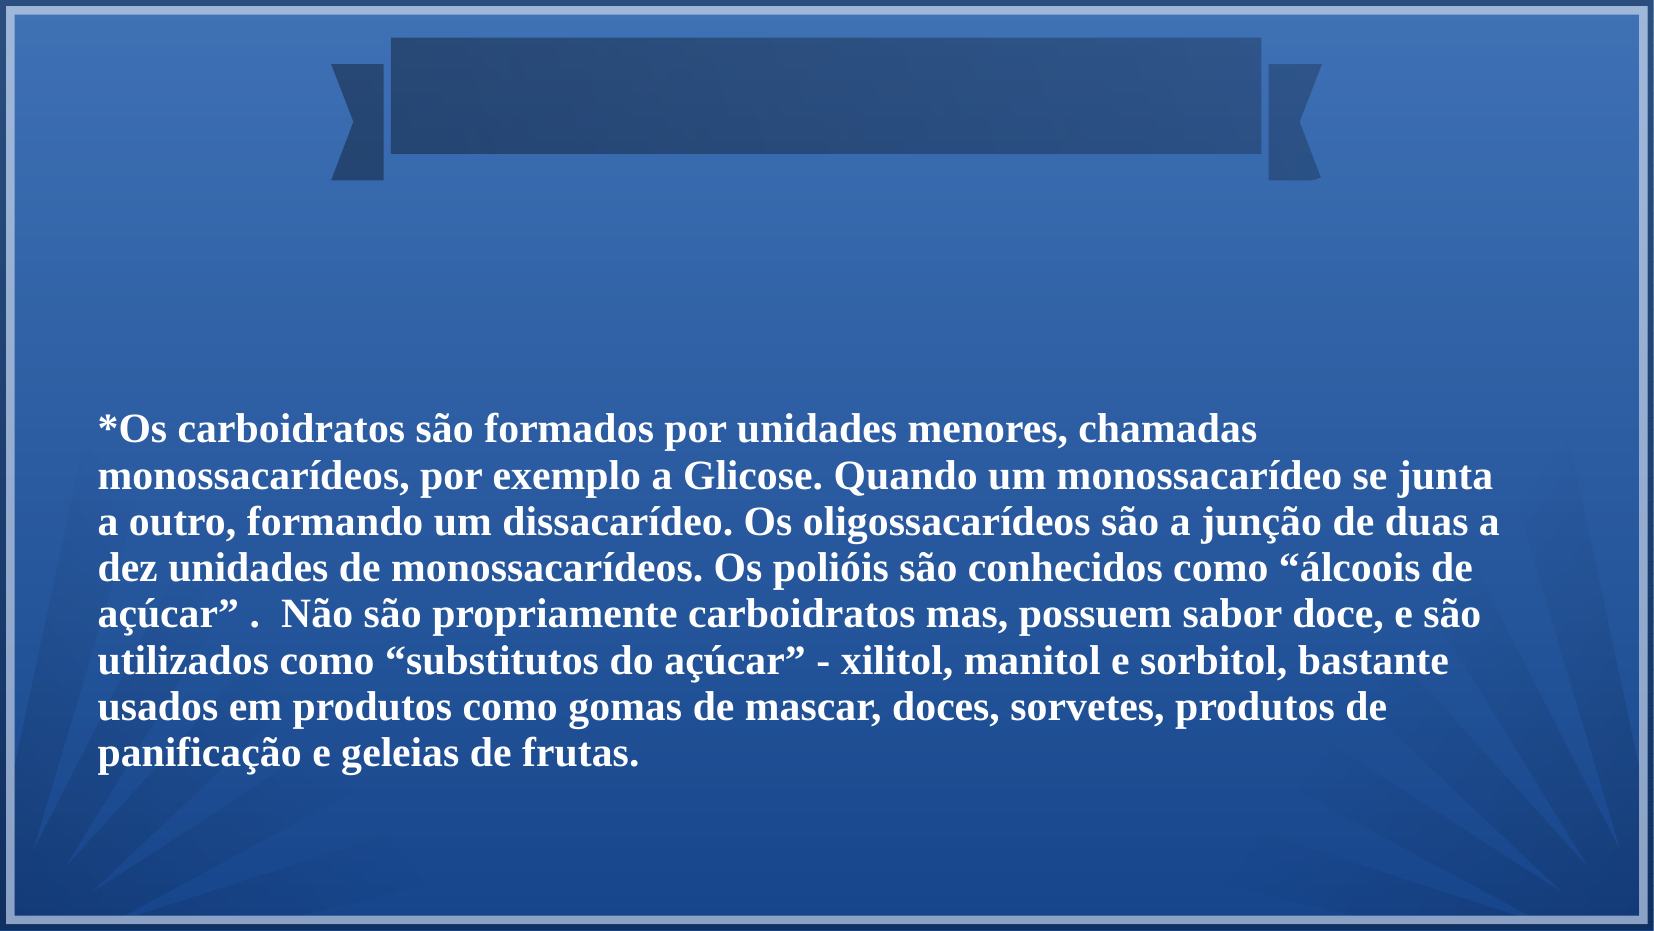

#
*Os carboidratos são formados por unidades menores, chamadas monossacarídeos, por exemplo a Glicose. Quando um monossacarídeo se junta a outro, formando um dissacarídeo. Os oligossacarídeos são a junção de duas a dez unidades de monossacarídeos. Os polióis são conhecidos como “álcoois de açúcar” . Não são propriamente carboidratos mas, possuem sabor doce, e são utilizados como “substitutos do açúcar” - xilitol, manitol e sorbitol, bastante usados em produtos como gomas de mascar, doces, sorvetes, produtos de panificação e geleias de frutas.